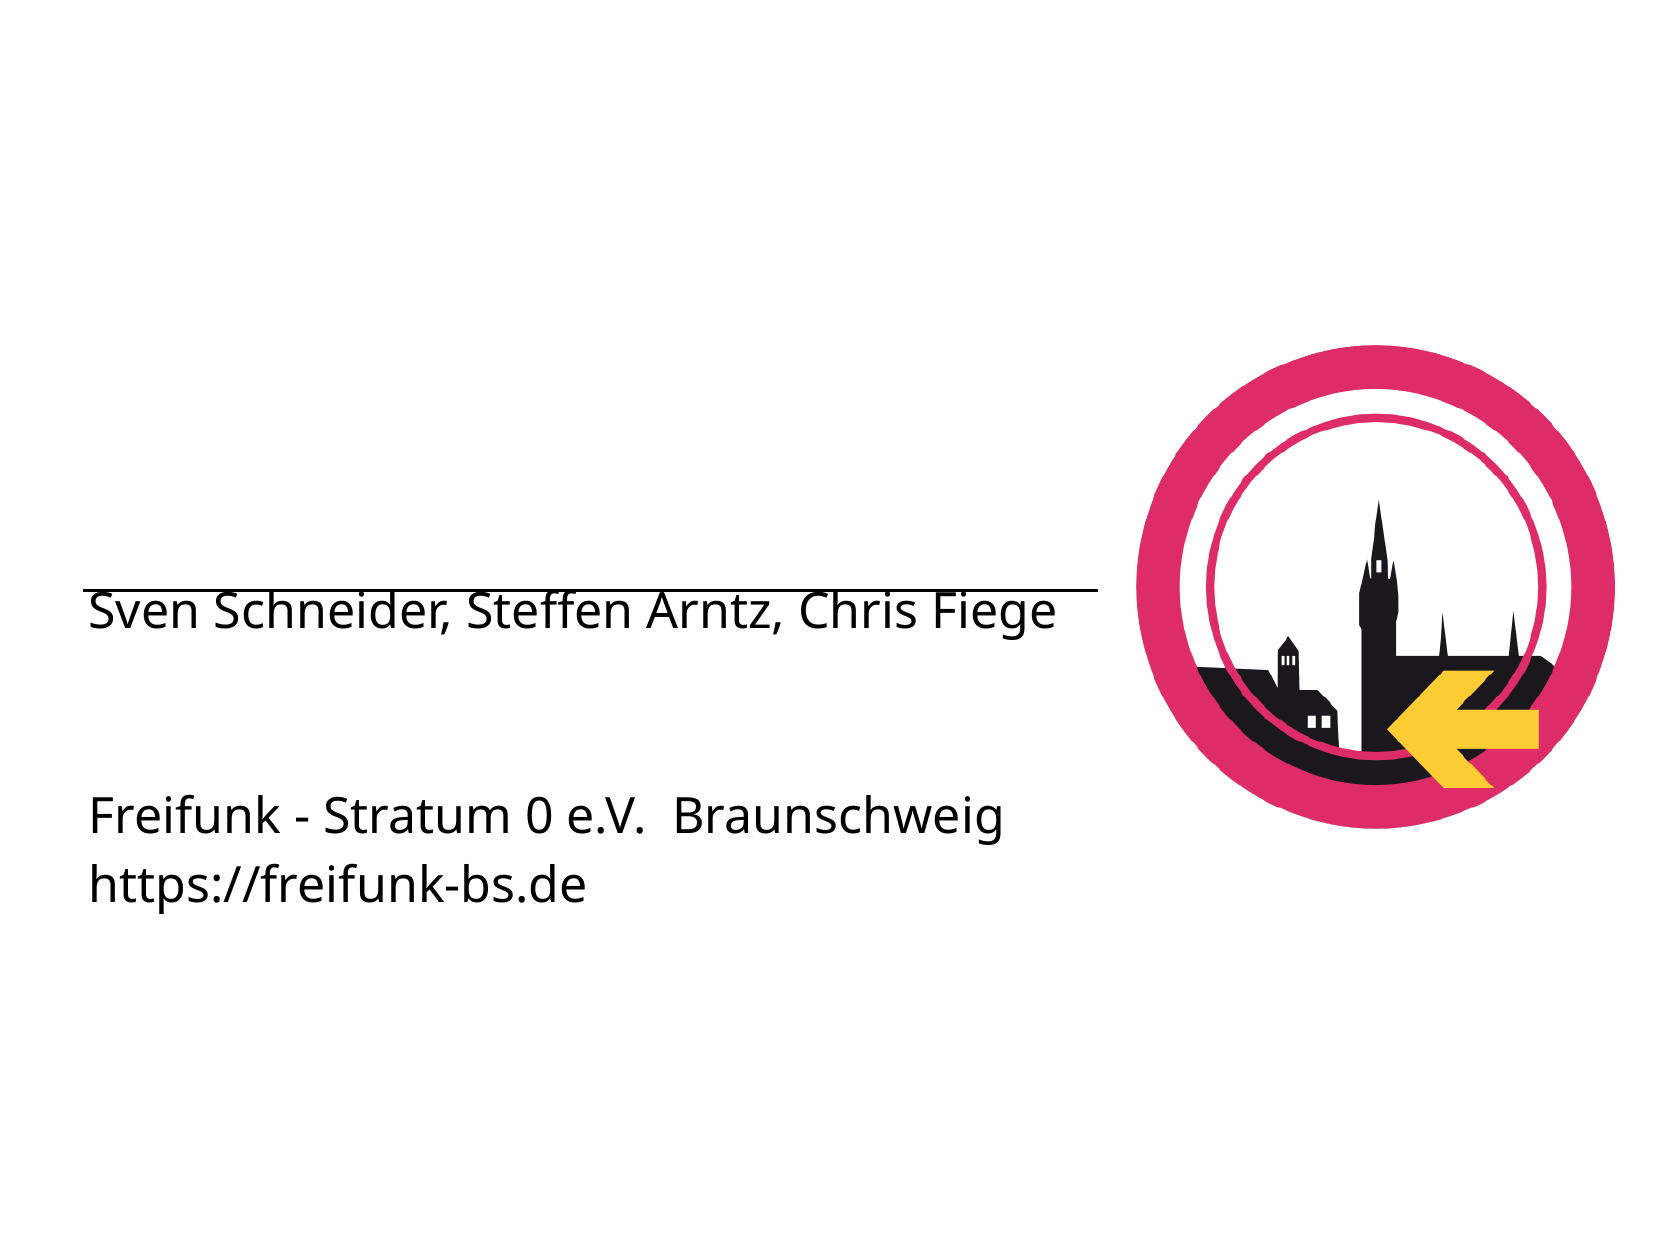

#
Sven Schneider, Steffen Arntz, Chris Fiege
Freifunk - Stratum 0 e.V. Braunschweig
https://freifunk-bs.de
Freifunk Braunschweig
12